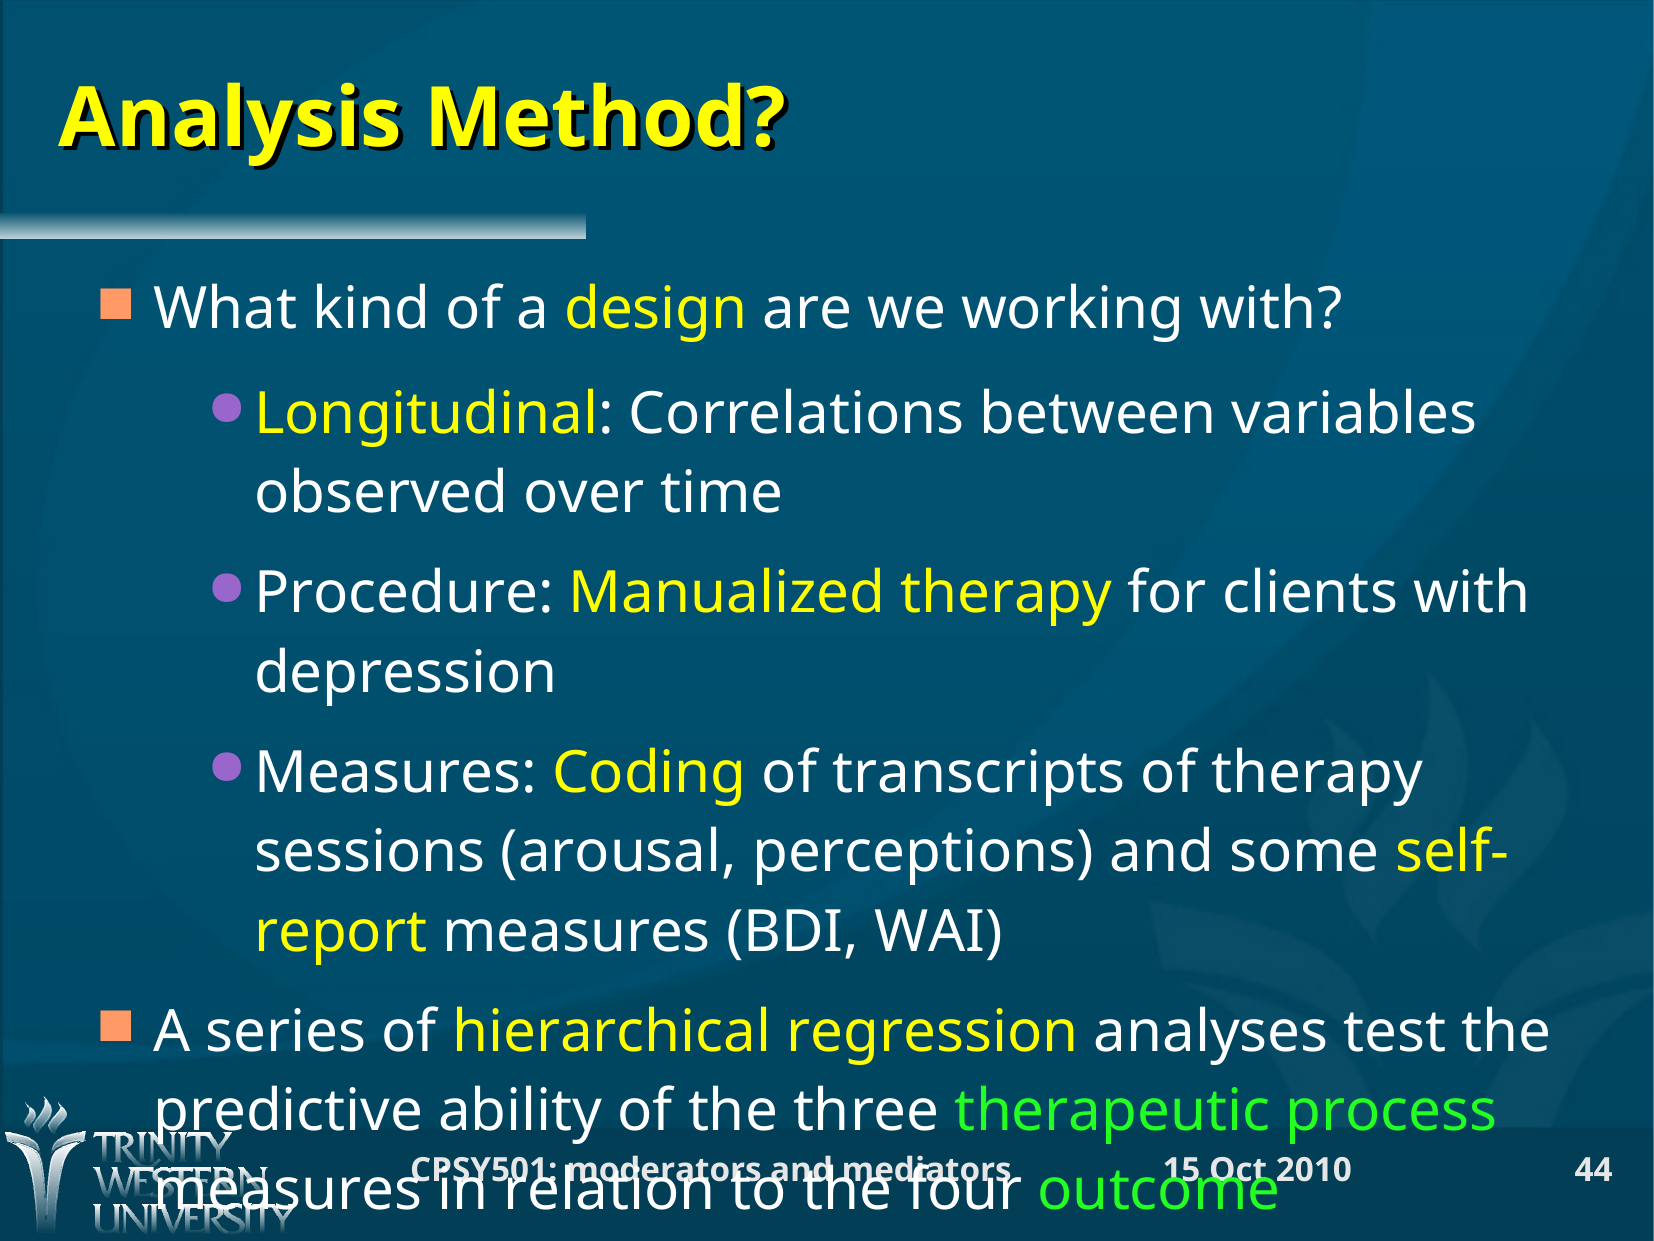

# Analysis Method?
What kind of a design are we working with?
Longitudinal: Correlations between variables observed over time
Procedure: Manualized therapy for clients with depression
Measures: Coding of transcripts of therapy sessions (arousal, perceptions) and some self-report measures (BDI, WAI)
A series of hierarchical regression analyses test the predictive ability of the three therapeutic process measures in relation to the four outcome measures.
CPSY501: moderators and mediators
15 Oct 2010
44